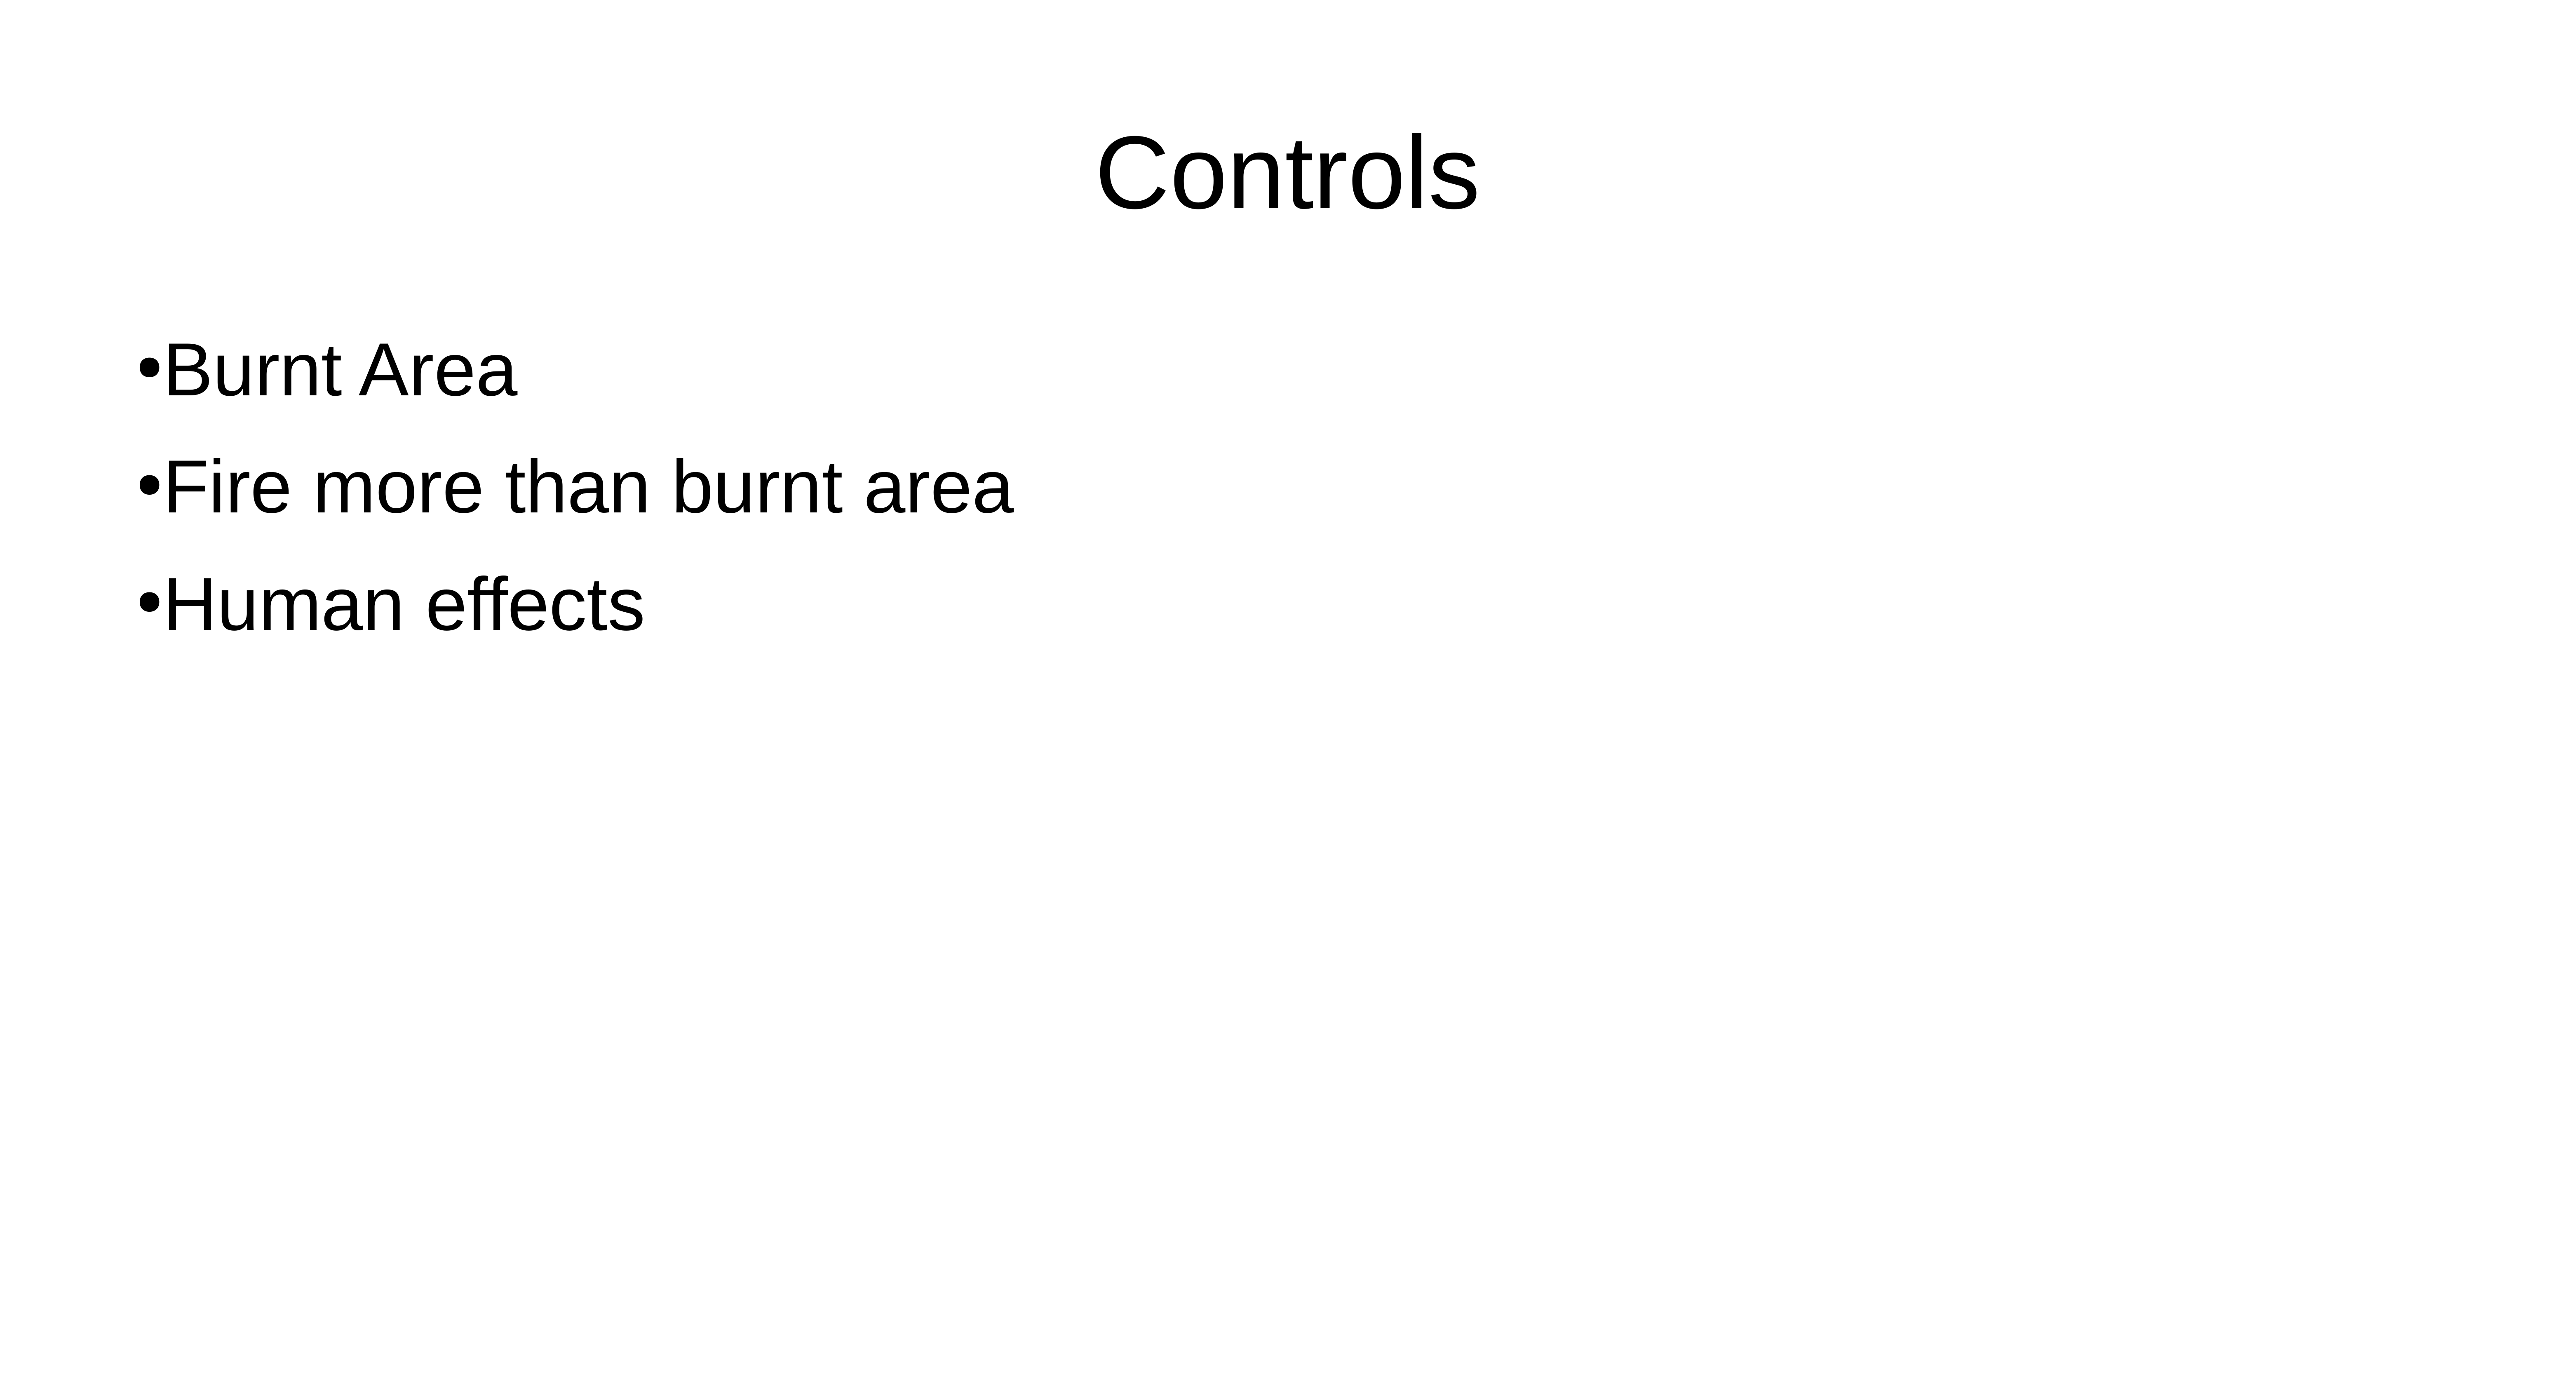

# Controls
Burnt Area
Fire more than burnt area
Human effects